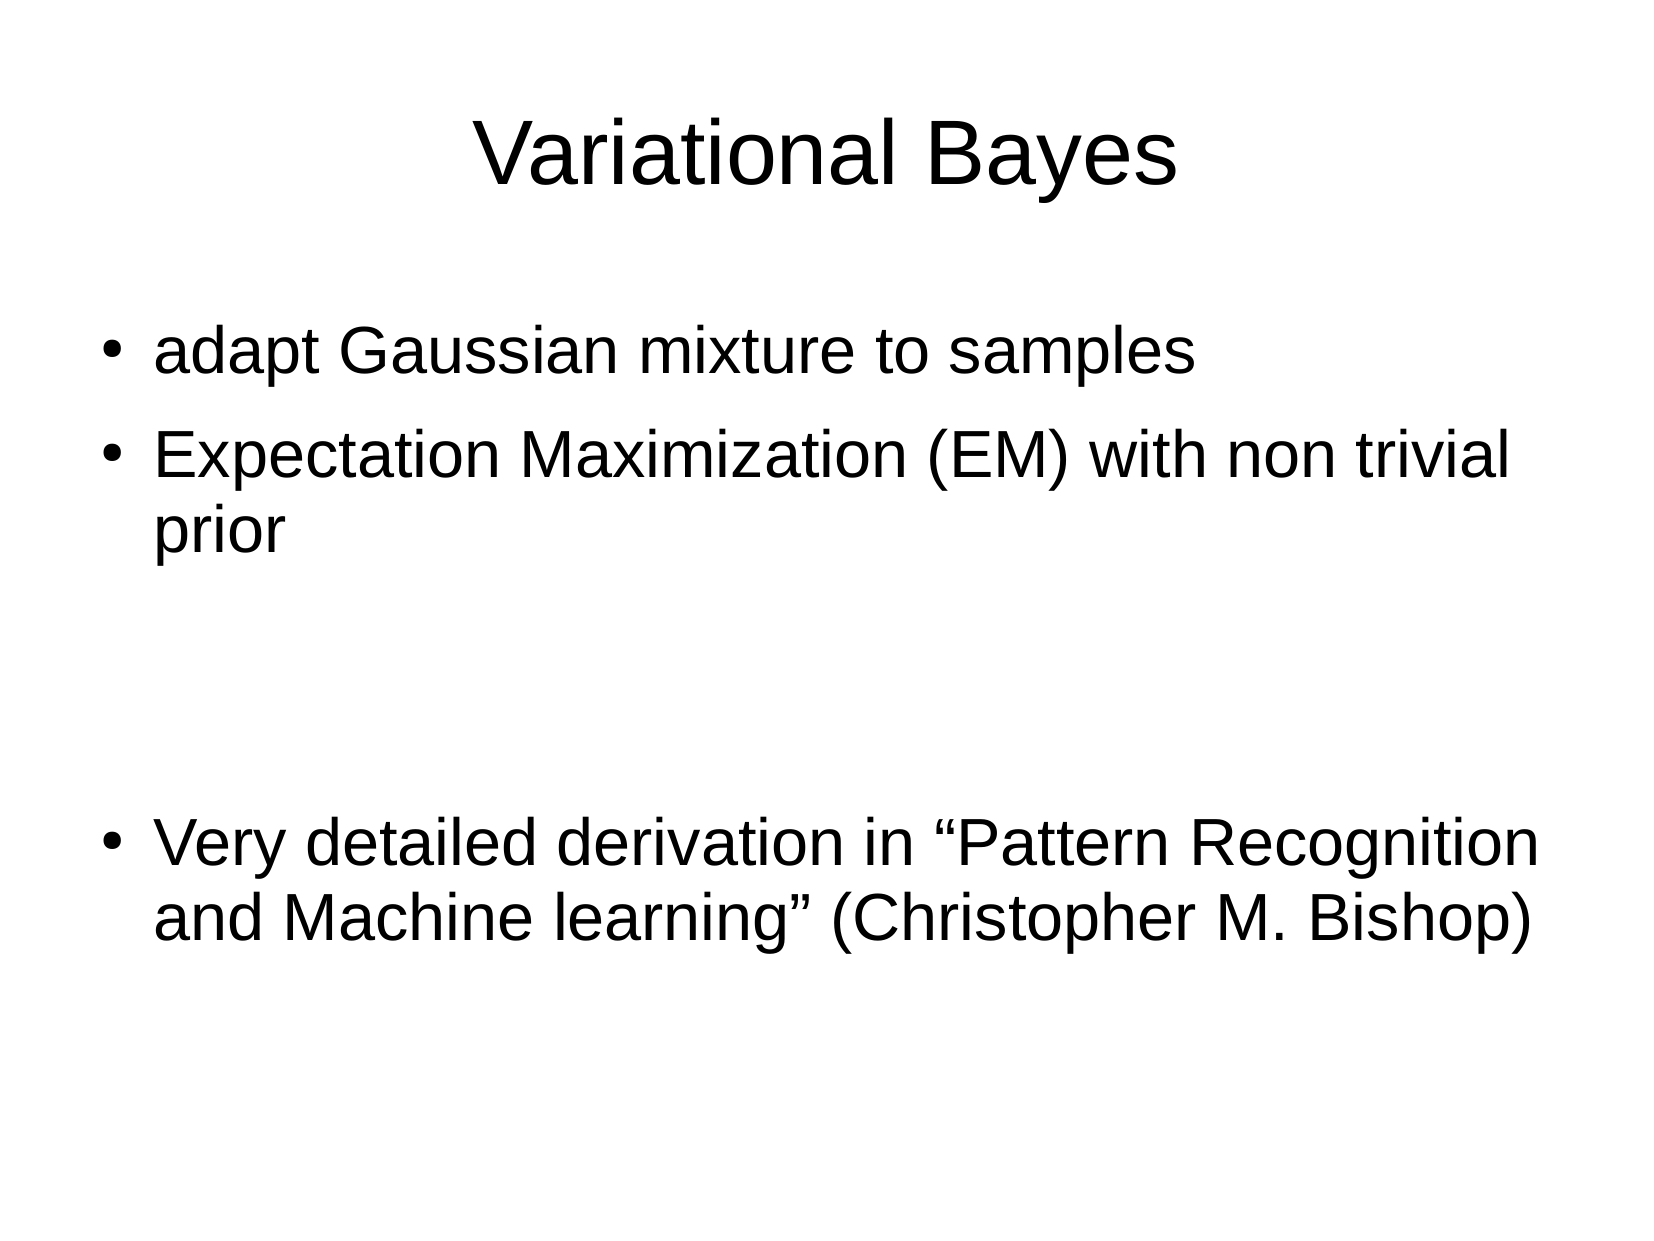

# Variational Bayes
adapt Gaussian mixture to samples
Expectation Maximization (EM) with non trivial prior
Very detailed derivation in “Pattern Recognition and Machine learning” (Christopher M. Bishop)